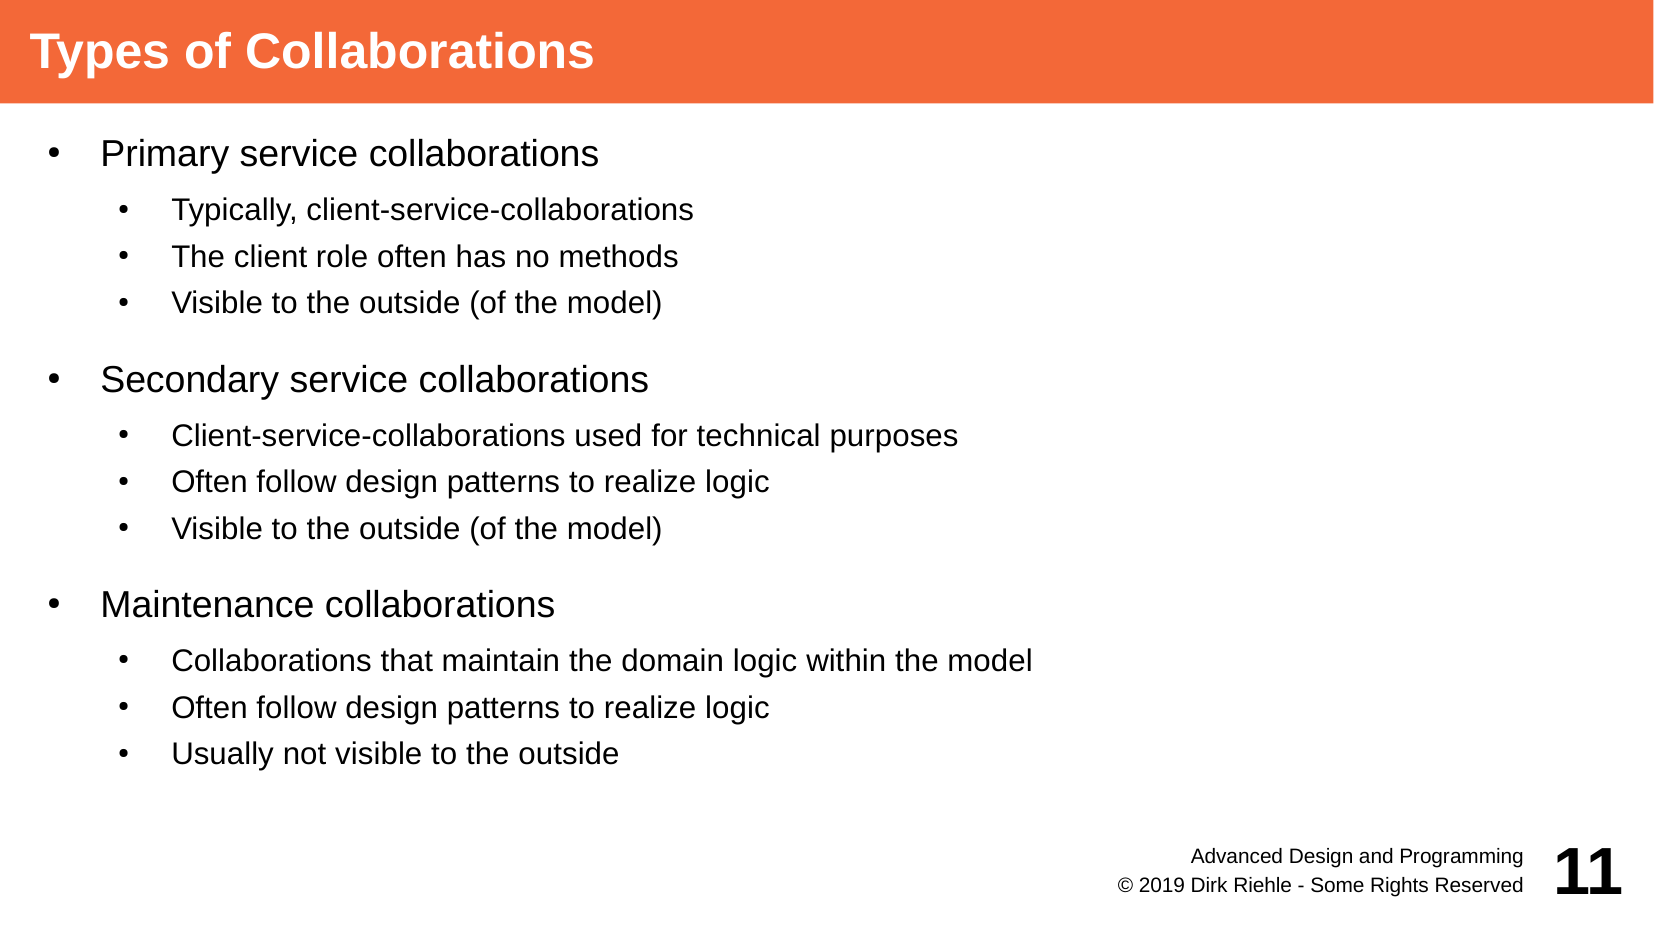

# Types of Collaborations
Primary service collaborations
Typically, client-service-collaborations
The client role often has no methods
Visible to the outside (of the model)
Secondary service collaborations
Client-service-collaborations used for technical purposes
Often follow design patterns to realize logic
Visible to the outside (of the model)
Maintenance collaborations
Collaborations that maintain the domain logic within the model
Often follow design patterns to realize logic
Usually not visible to the outside
Advanced Design and Programming
11
© 2019 Dirk Riehle - Some Rights Reserved